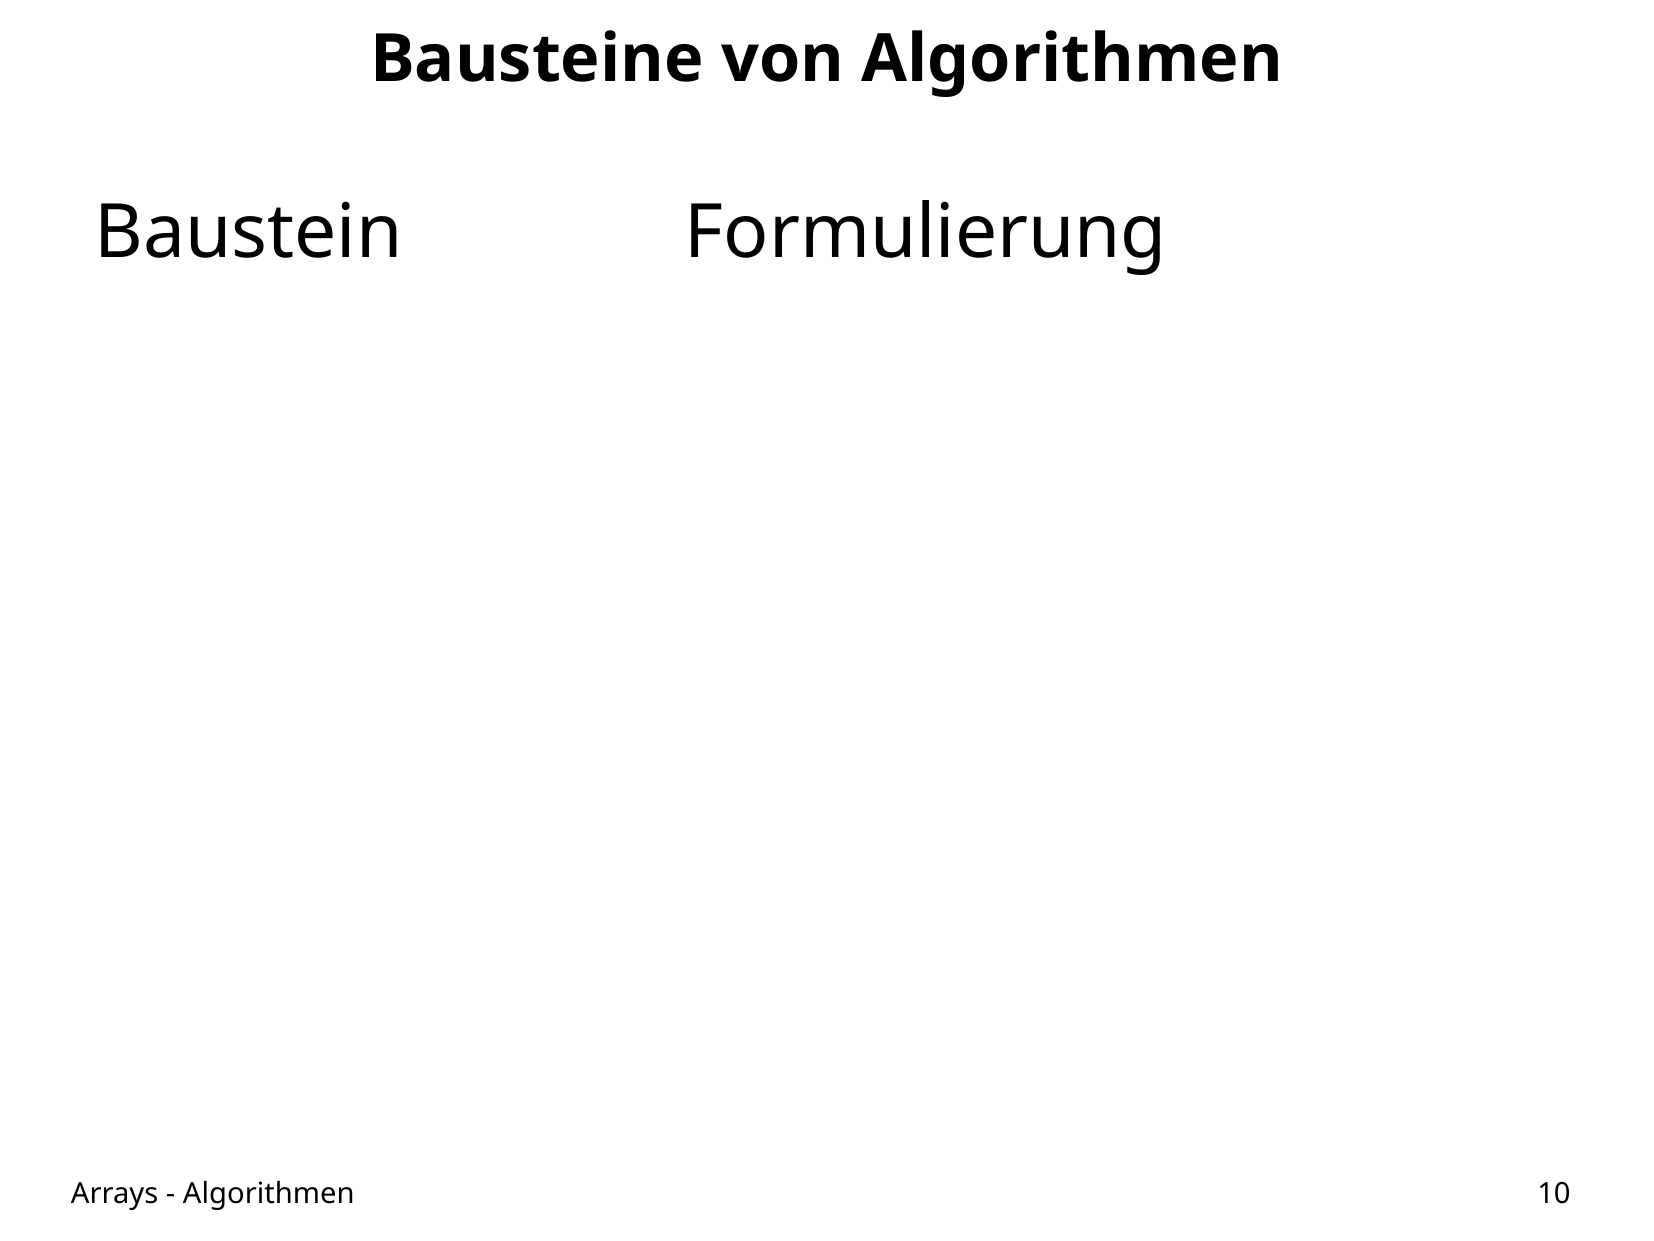

# Bausteine von Algorithmen
Baustein				Formulierung
Arrays - Algorithmen
10